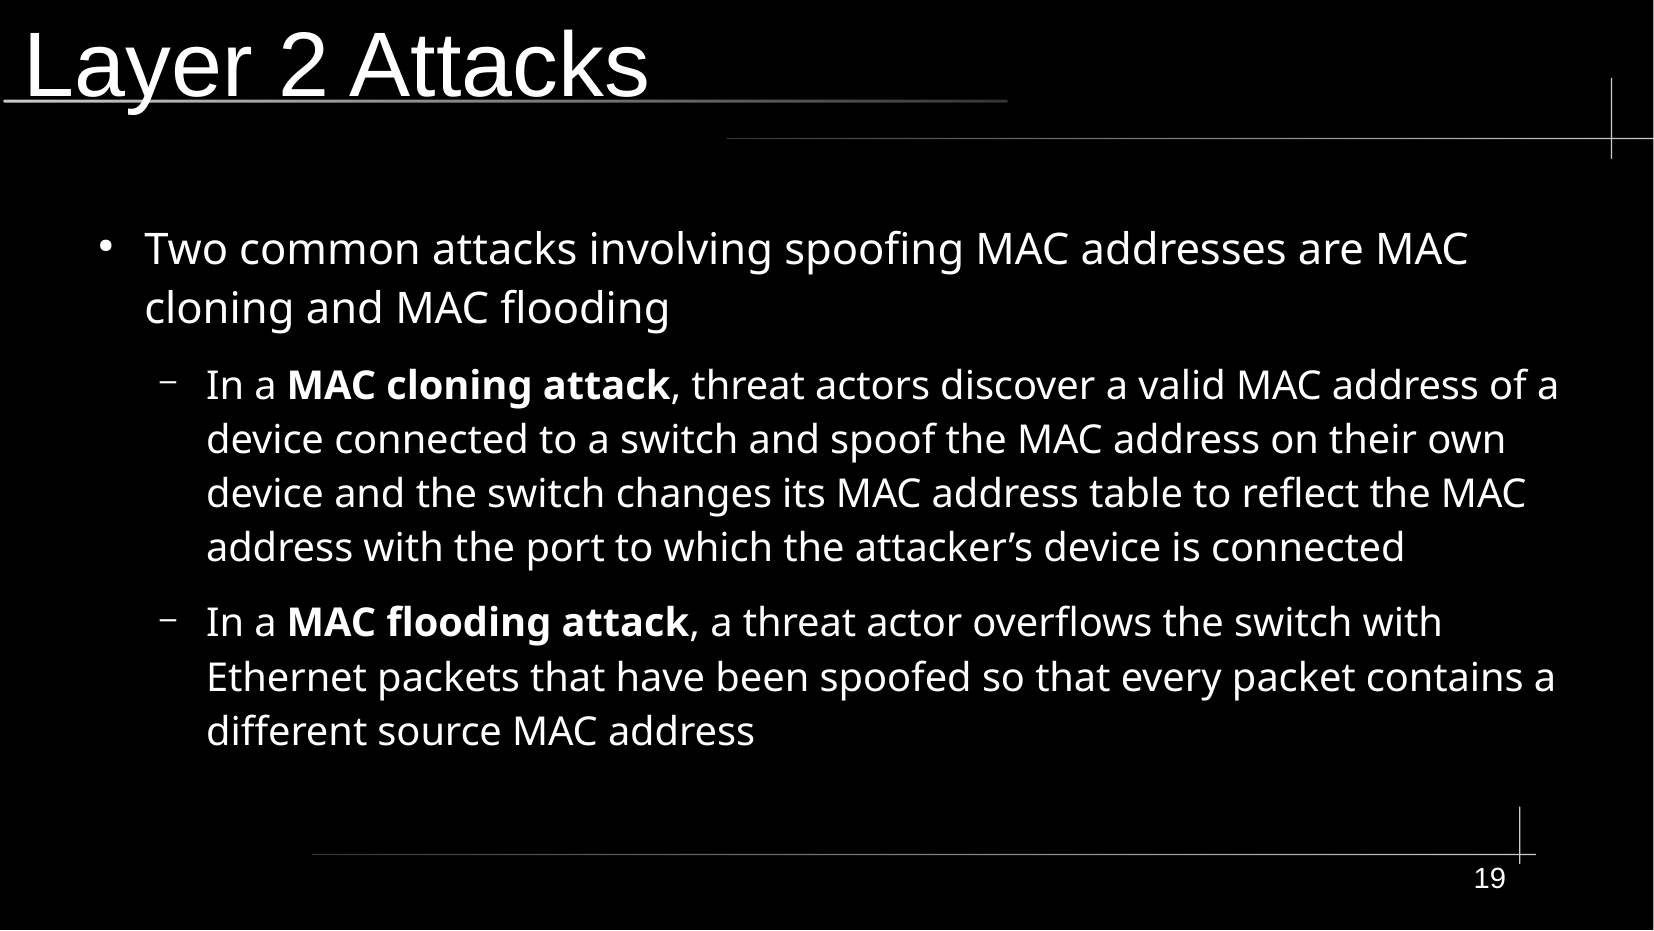

# Layer 2 Attacks
Two common attacks involving spoofing MAC addresses are MAC cloning and MAC flooding
In a MAC cloning attack, threat actors discover a valid MAC address of a device connected to a switch and spoof the MAC address on their own device and the switch changes its MAC address table to reflect the MAC address with the port to which the attacker’s device is connected
In a MAC flooding attack, a threat actor overflows the switch with Ethernet packets that have been spoofed so that every packet contains a different source MAC address
19